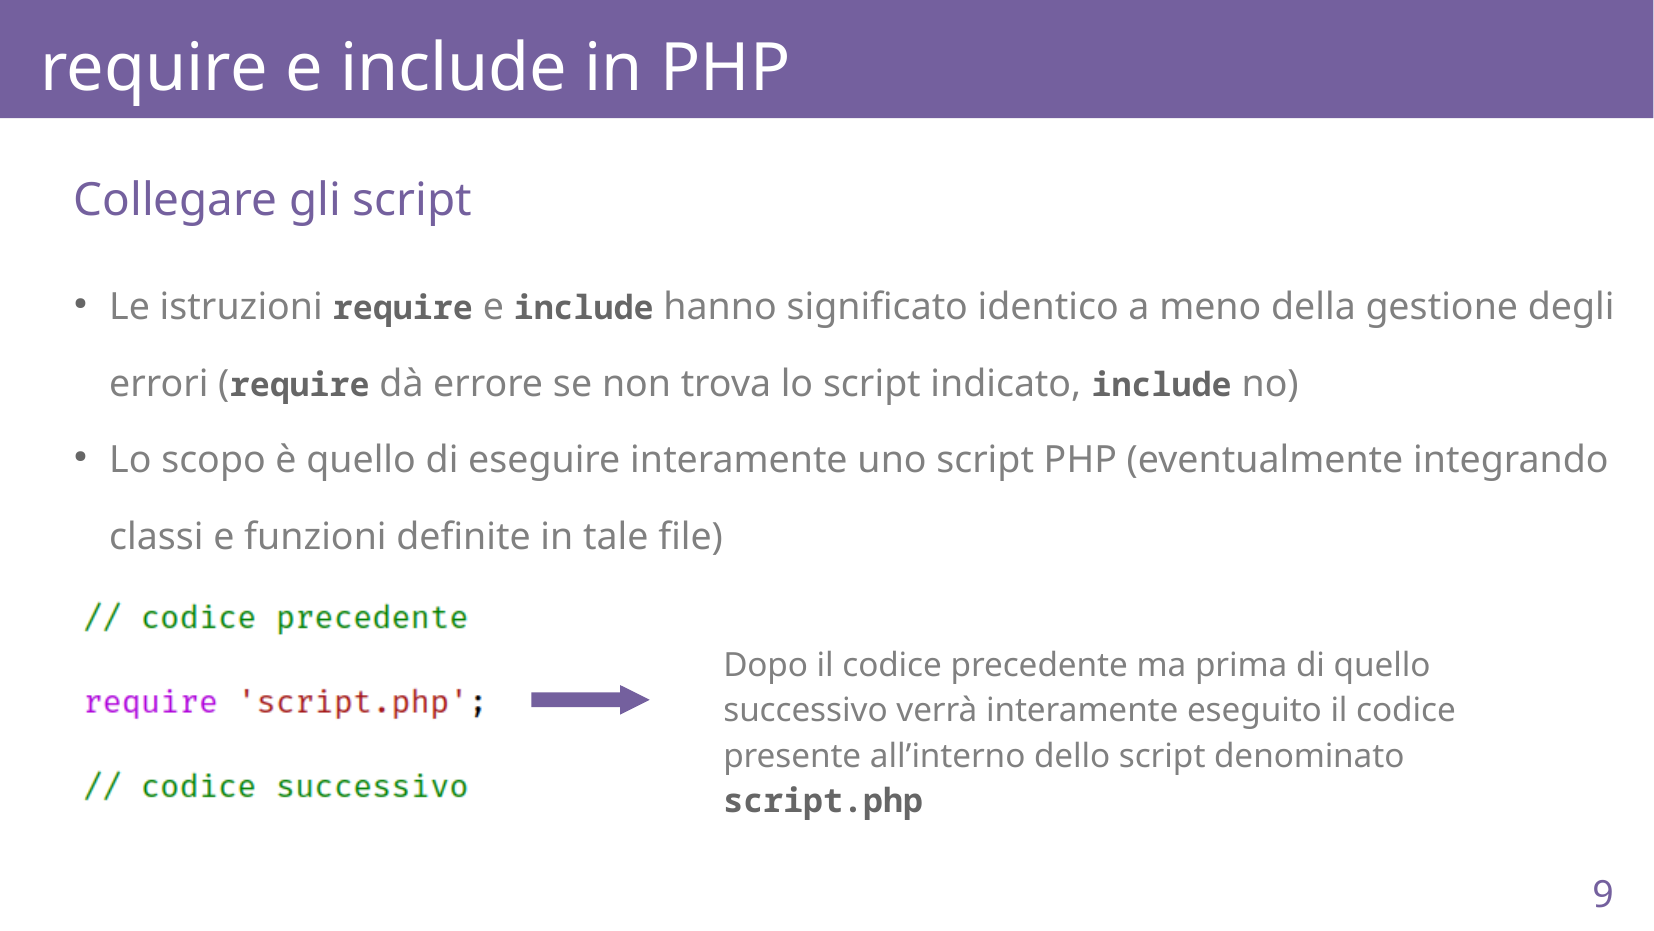

require e include in PHP
Collegare gli script
Le istruzioni require e include hanno significato identico a meno della gestione degli
errori (require dà errore se non trova lo script indicato, include no)
Lo scopo è quello di eseguire interamente uno script PHP (eventualmente integrando
classi e funzioni definite in tale file)
Dopo il codice precedente ma prima di quello successivo verrà interamente eseguito il codice presente all’interno dello script denominato script.php